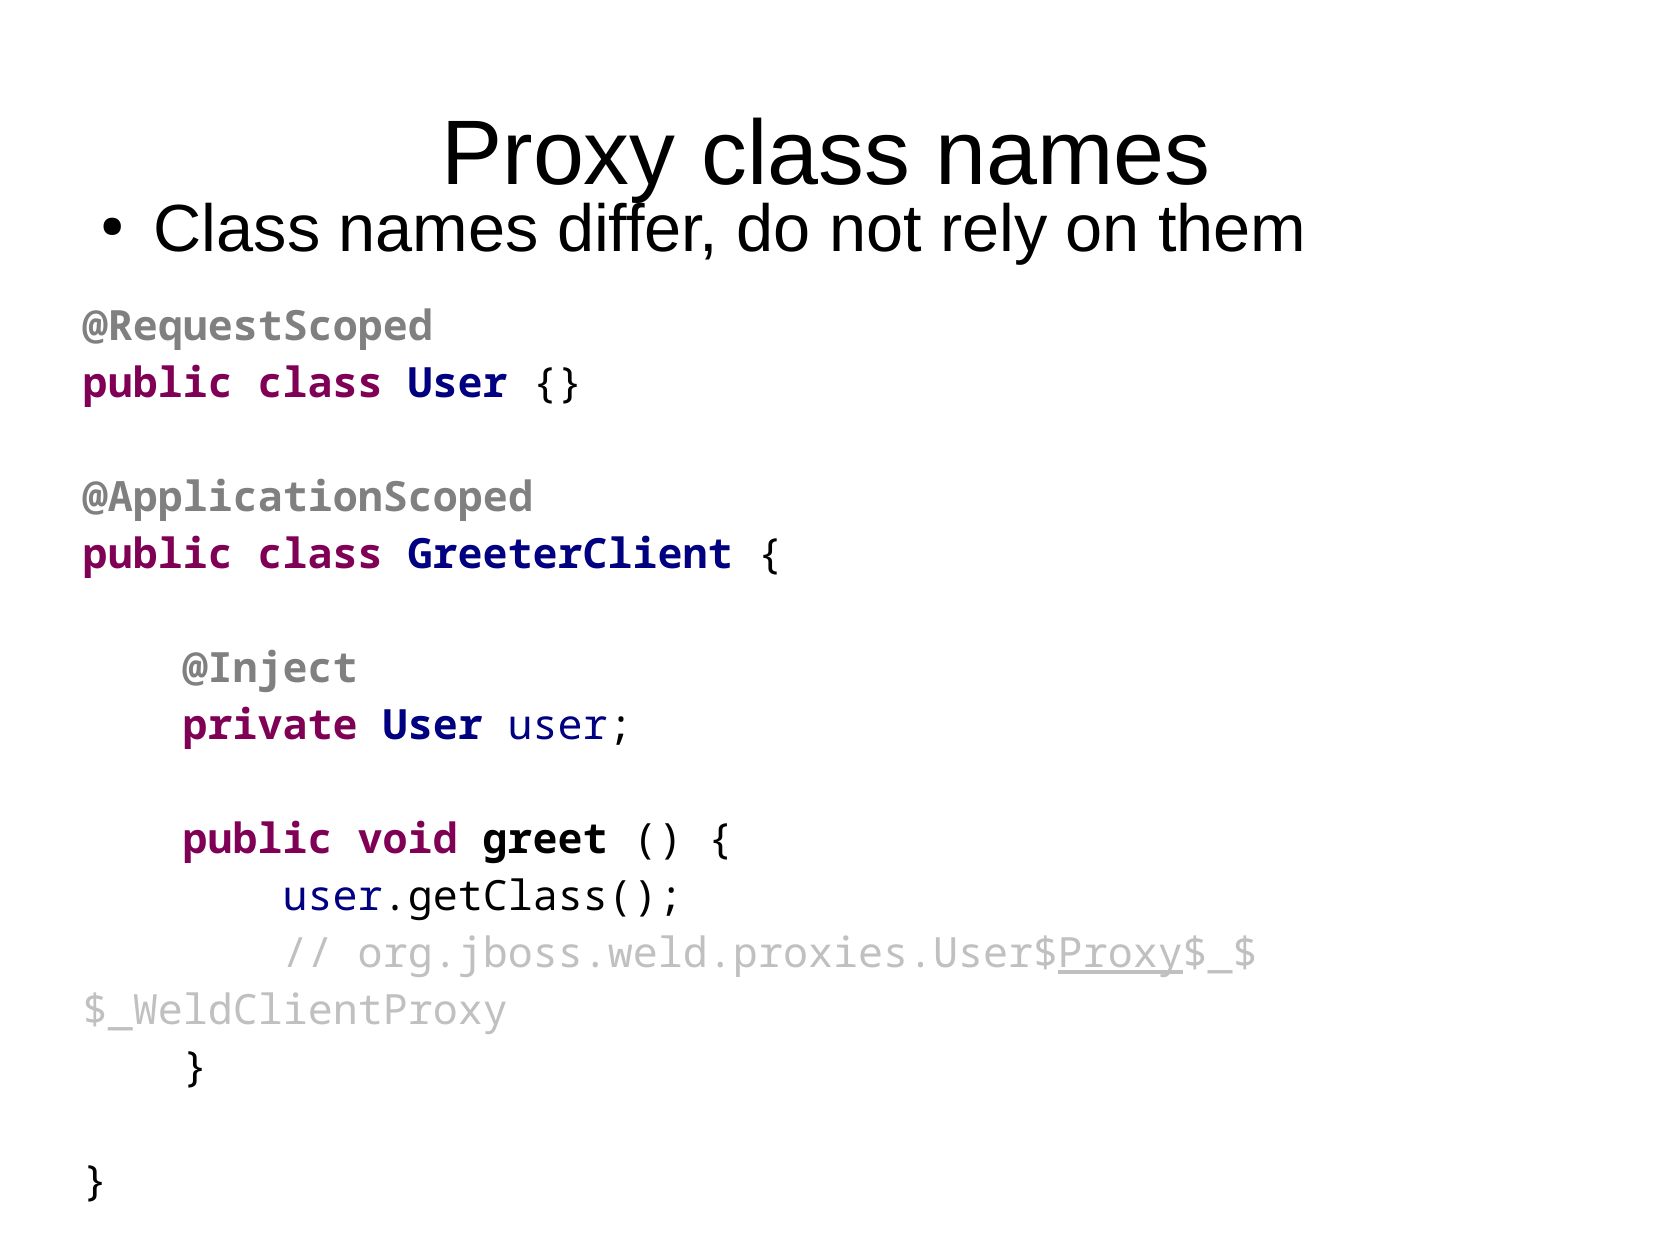

# Proxy class names
Class names differ, do not rely on them
@RequestScoped
public class User {}
@ApplicationScoped
public class GreeterClient {
 @Inject
 private User user;
 public void greet () {
 user.getClass();
 // org.jboss.weld.proxies.User$Proxy$_$$_WeldClientProxy
 }
}